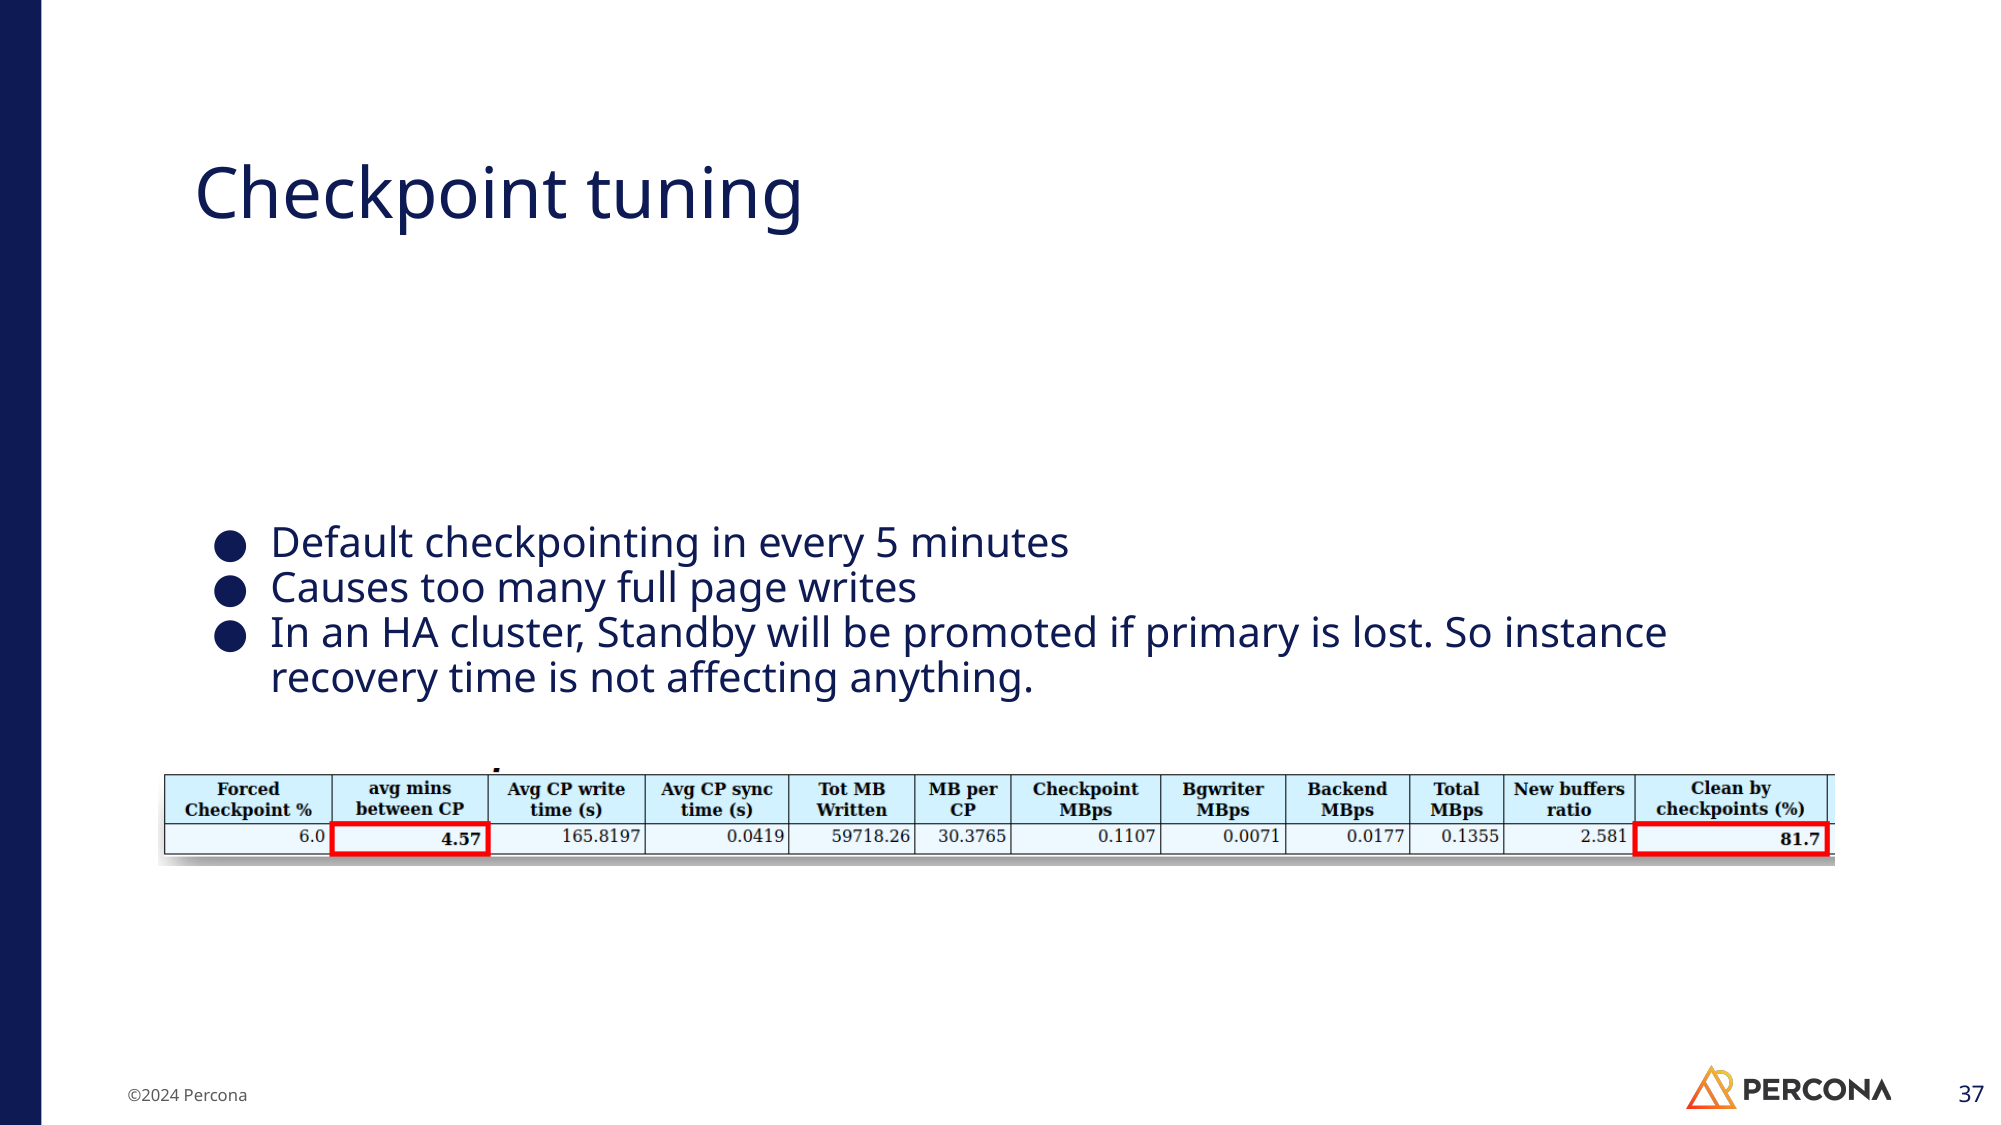

Checkpoint tuning
# Default checkpointing in every 5 minutes
Causes too many full page writes
In an HA cluster, Standby will be promoted if primary is lost. So instance recovery time is not affecting anything.